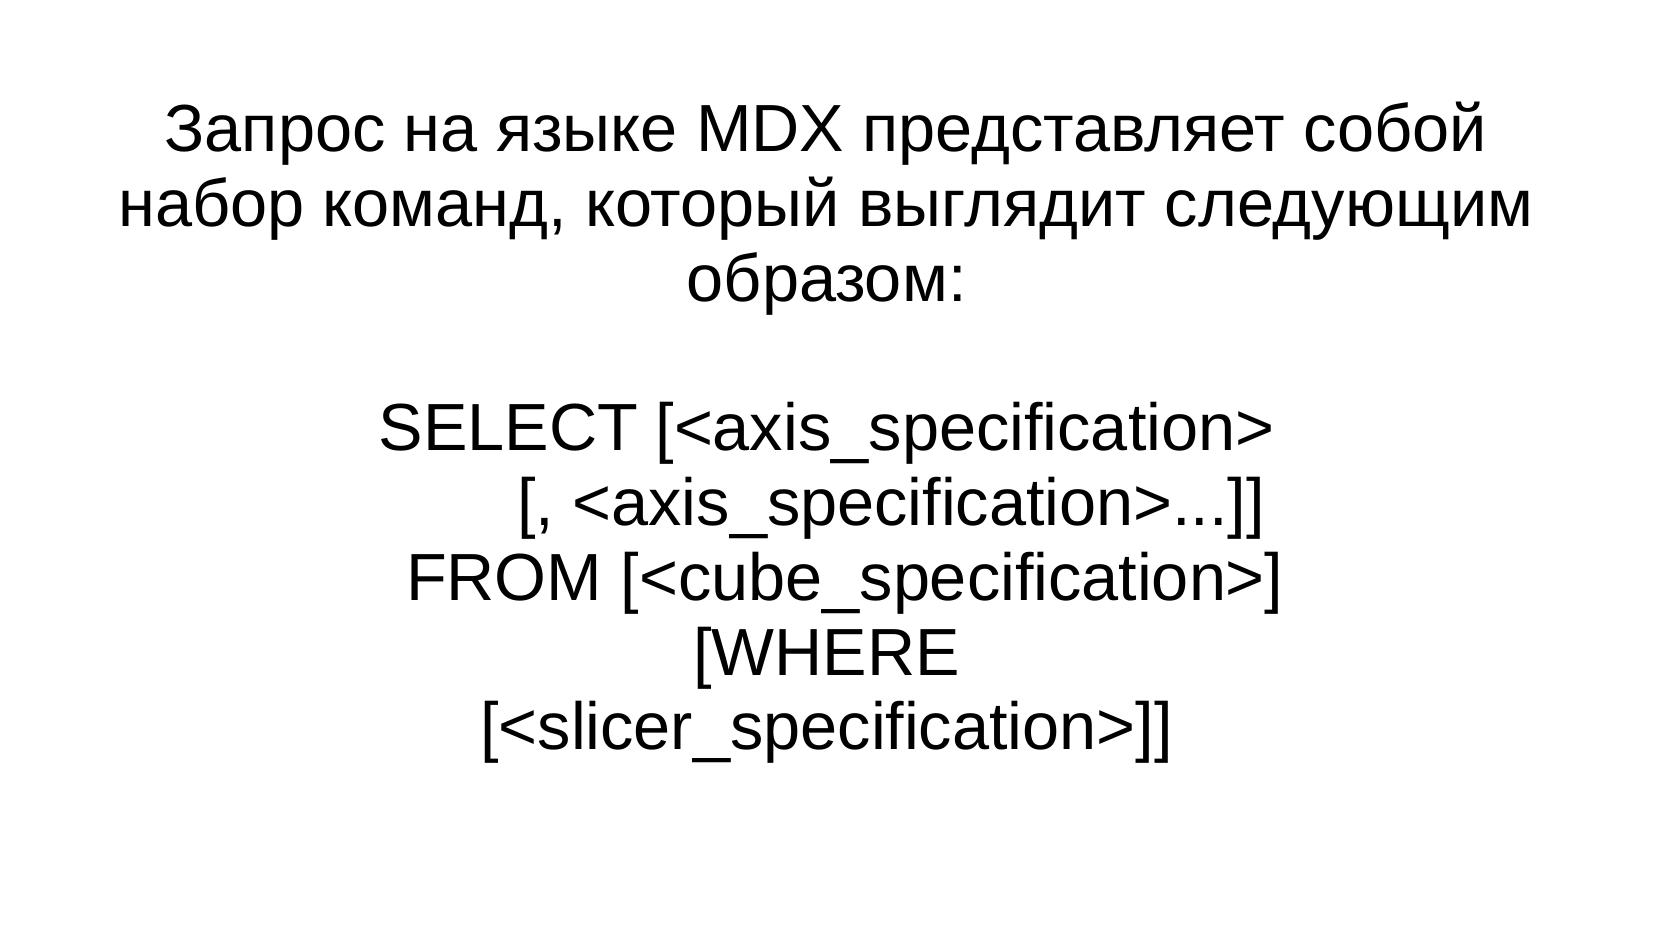

# Запрос на языке MDX представляет собой набор команд, который выглядит следующим образом:
SELECT [<axis_specification>
 [, <axis_specification>...]]
 FROM [<cube_specification>]
[WHERE
[<slicer_specification>]]